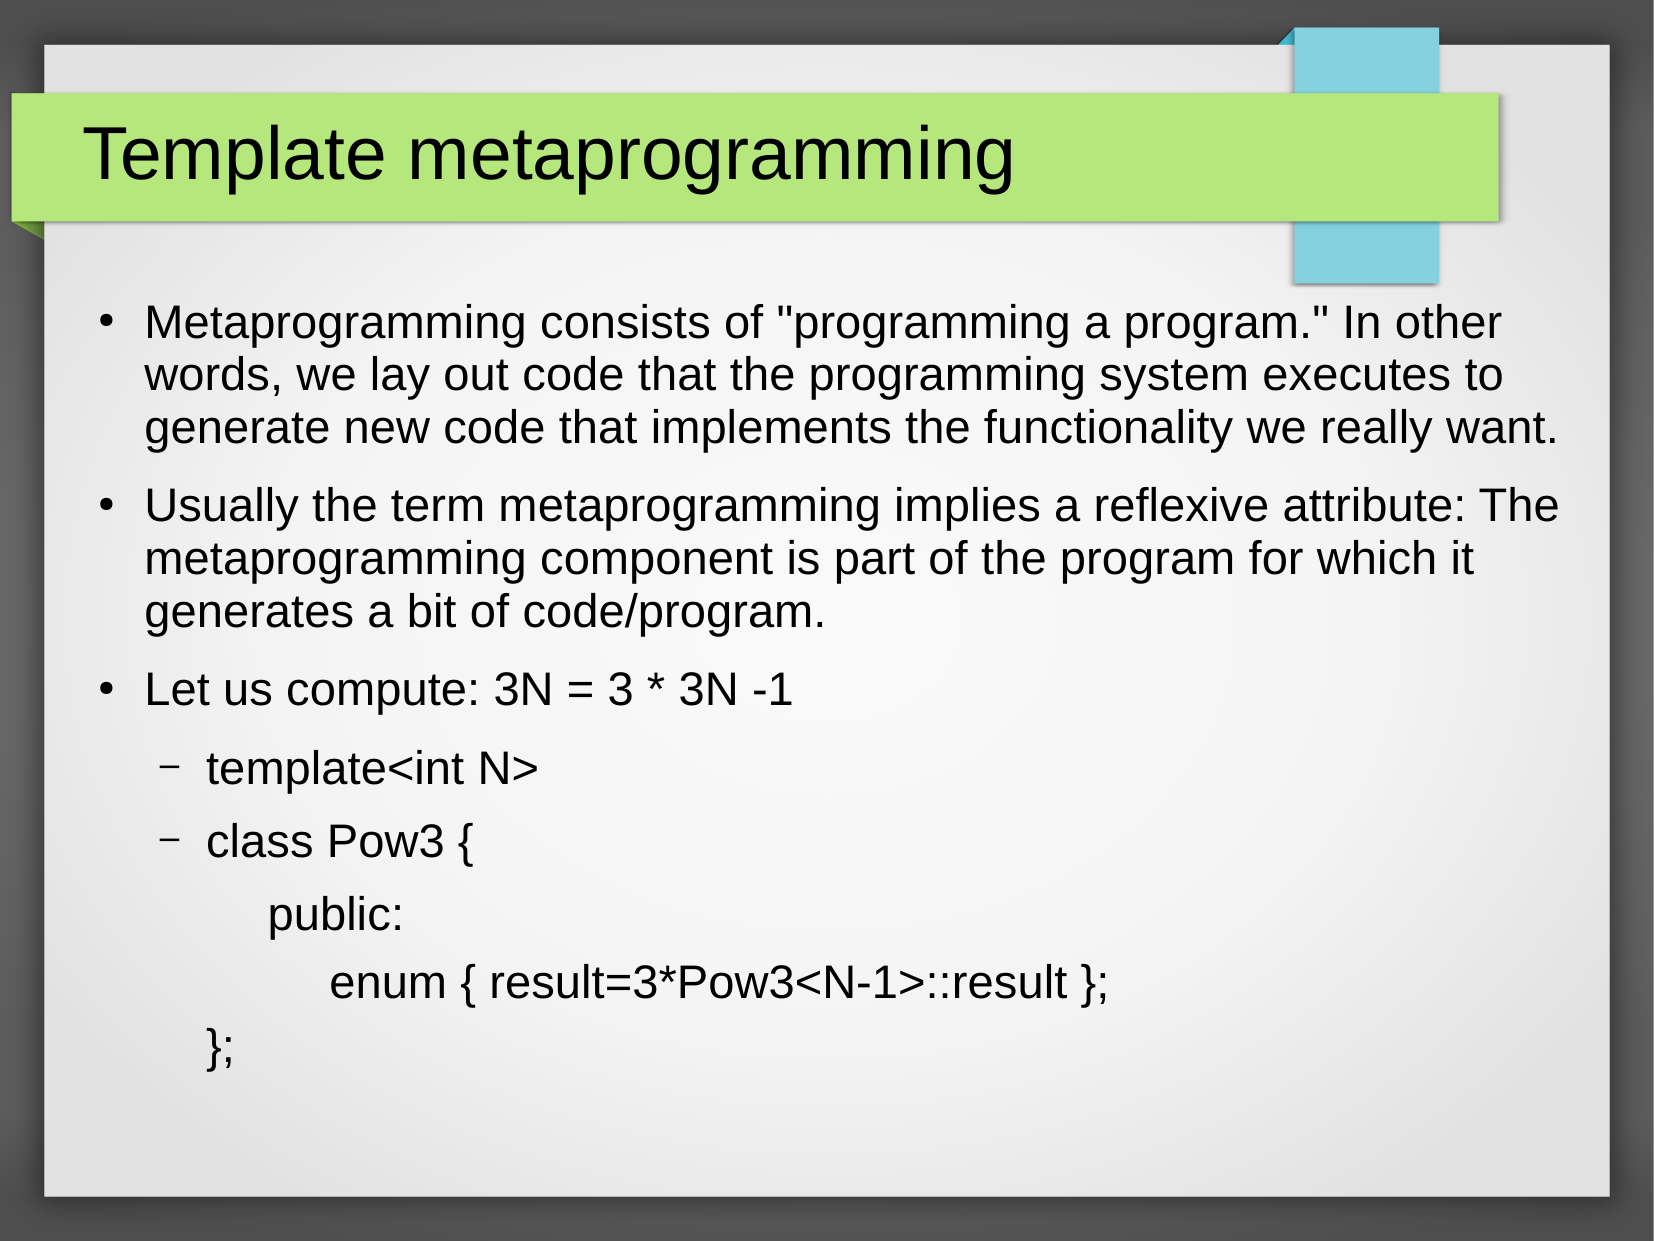

# Template metaprogramming
Metaprogramming consists of "programming a program." In other words, we lay out code that the programming system executes to generate new code that implements the functionality we really want.
Usually the term metaprogramming implies a reflexive attribute: The metaprogramming component is part of the program for which it generates a bit of code/program.
Let us compute: 3N = 3 * 3N -1
template<int N>
class Pow3 {
public:
enum { result=3*Pow3<N-1>::result };
};